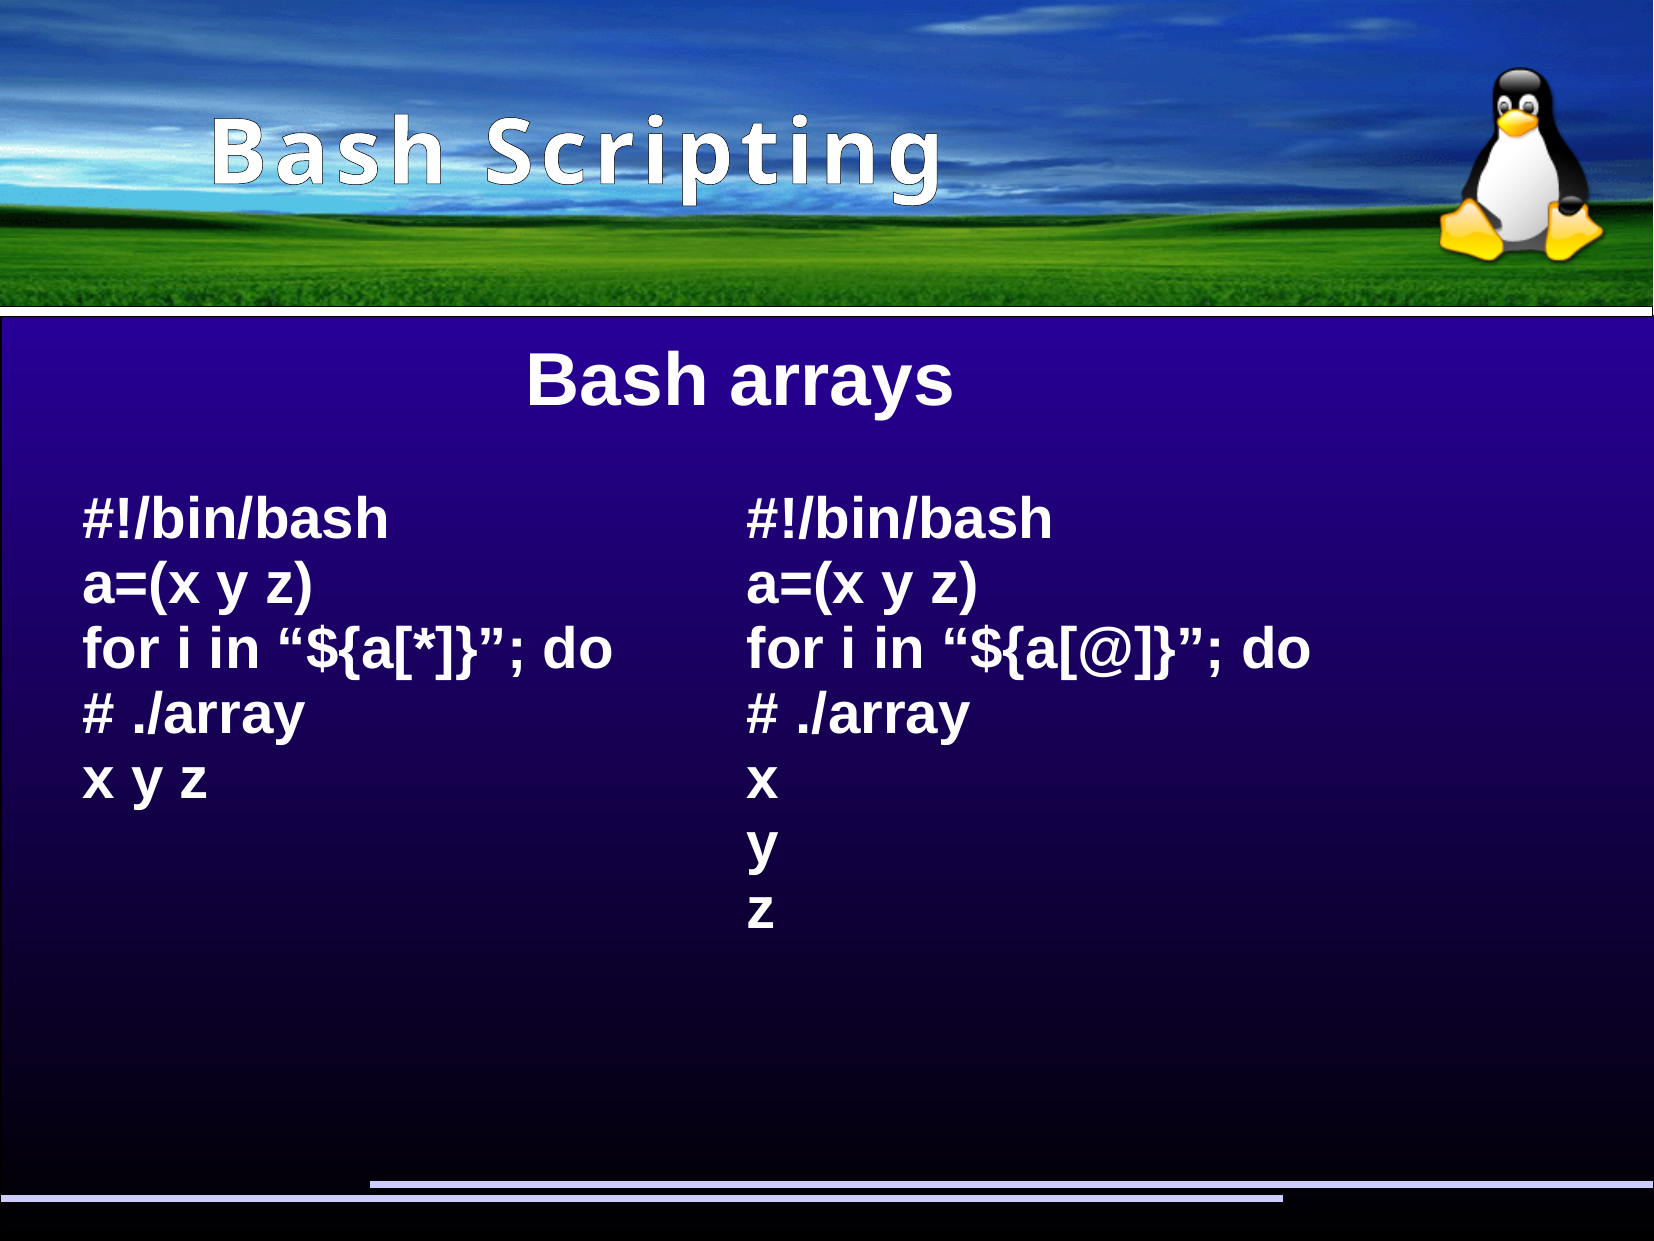

# Bash Scripting
							Bash arrays
	#!/bin/bash					#!/bin/bash
	a=(x y z)						a=(x y z)
	for i in “${a[*]}”; do		for i in “${a[@]}”; do
	# ./array						# ./array
	x y z								x
										y
										z